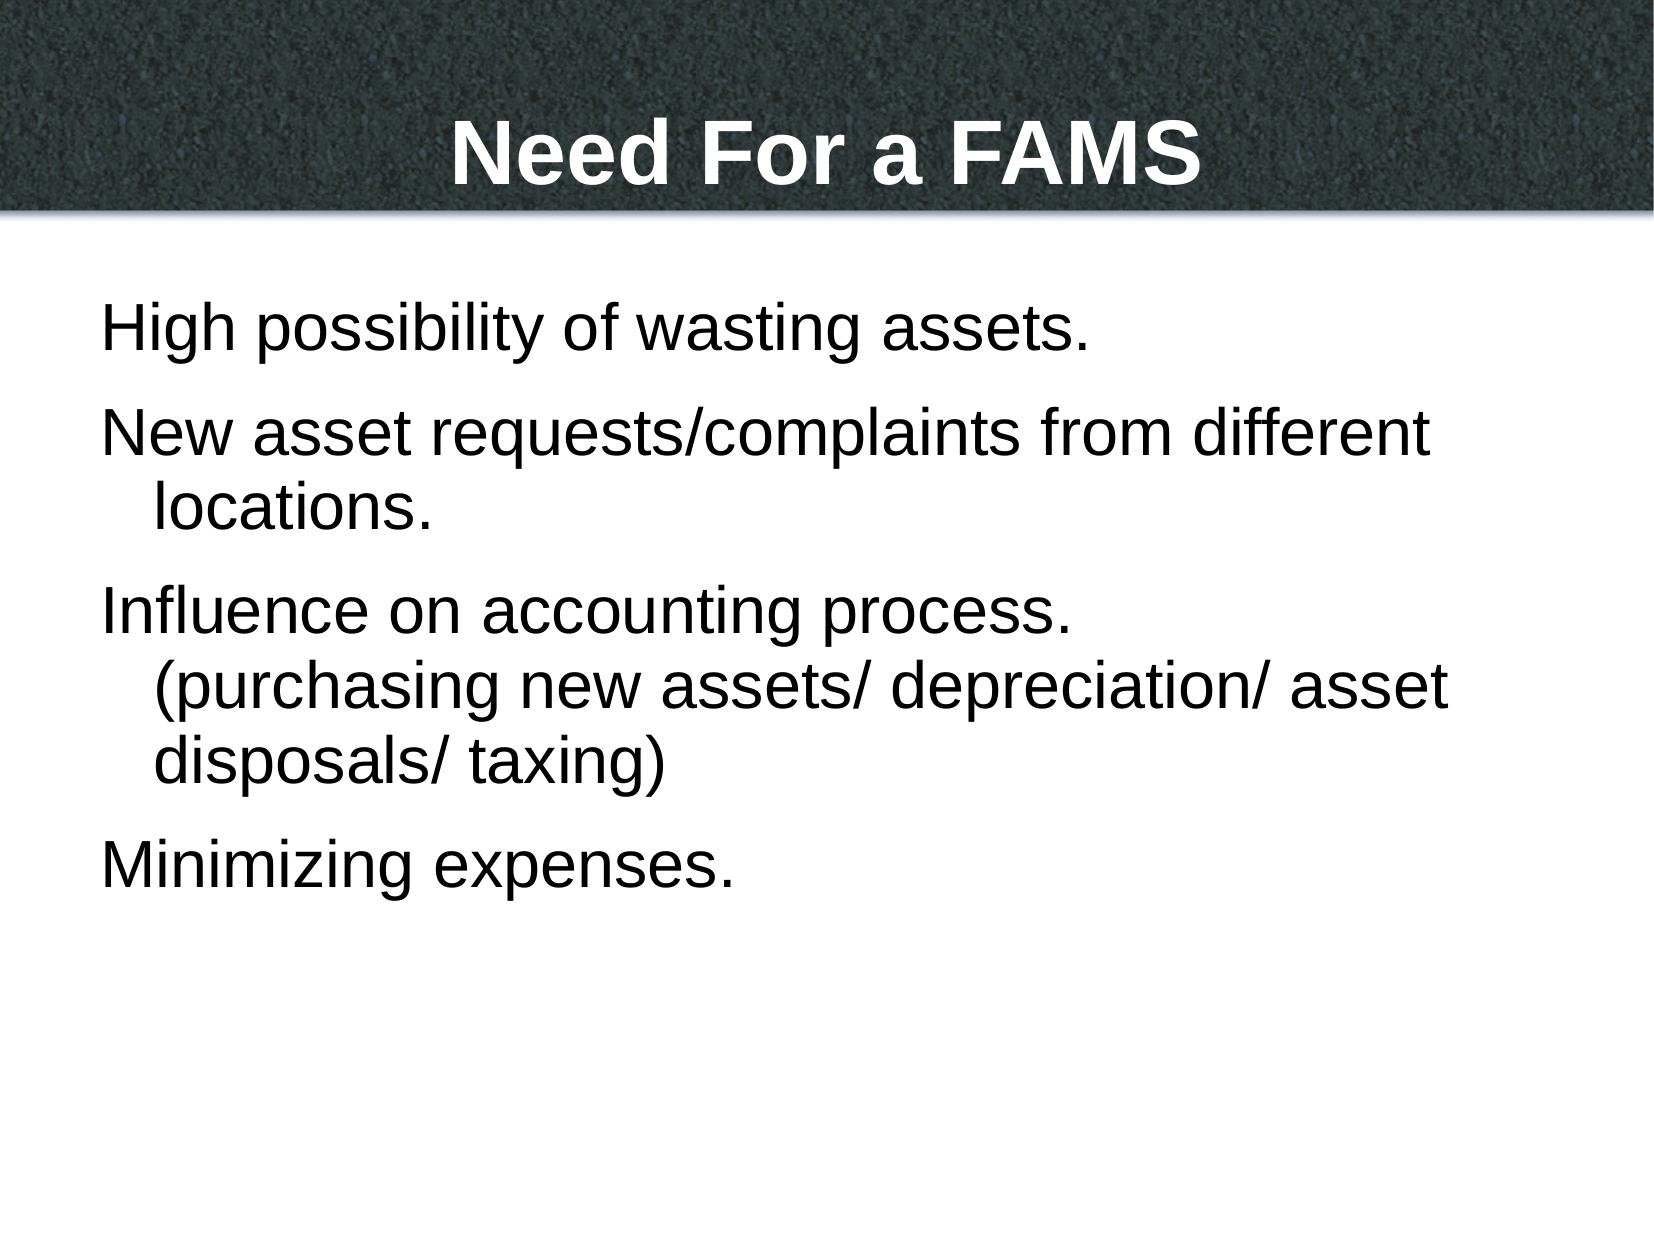

# Need For a FAMS
High possibility of wasting assets.
New asset requests/complaints from different locations.
Influence on accounting process. (purchasing new assets/ depreciation/ asset disposals/ taxing)
Minimizing expenses.